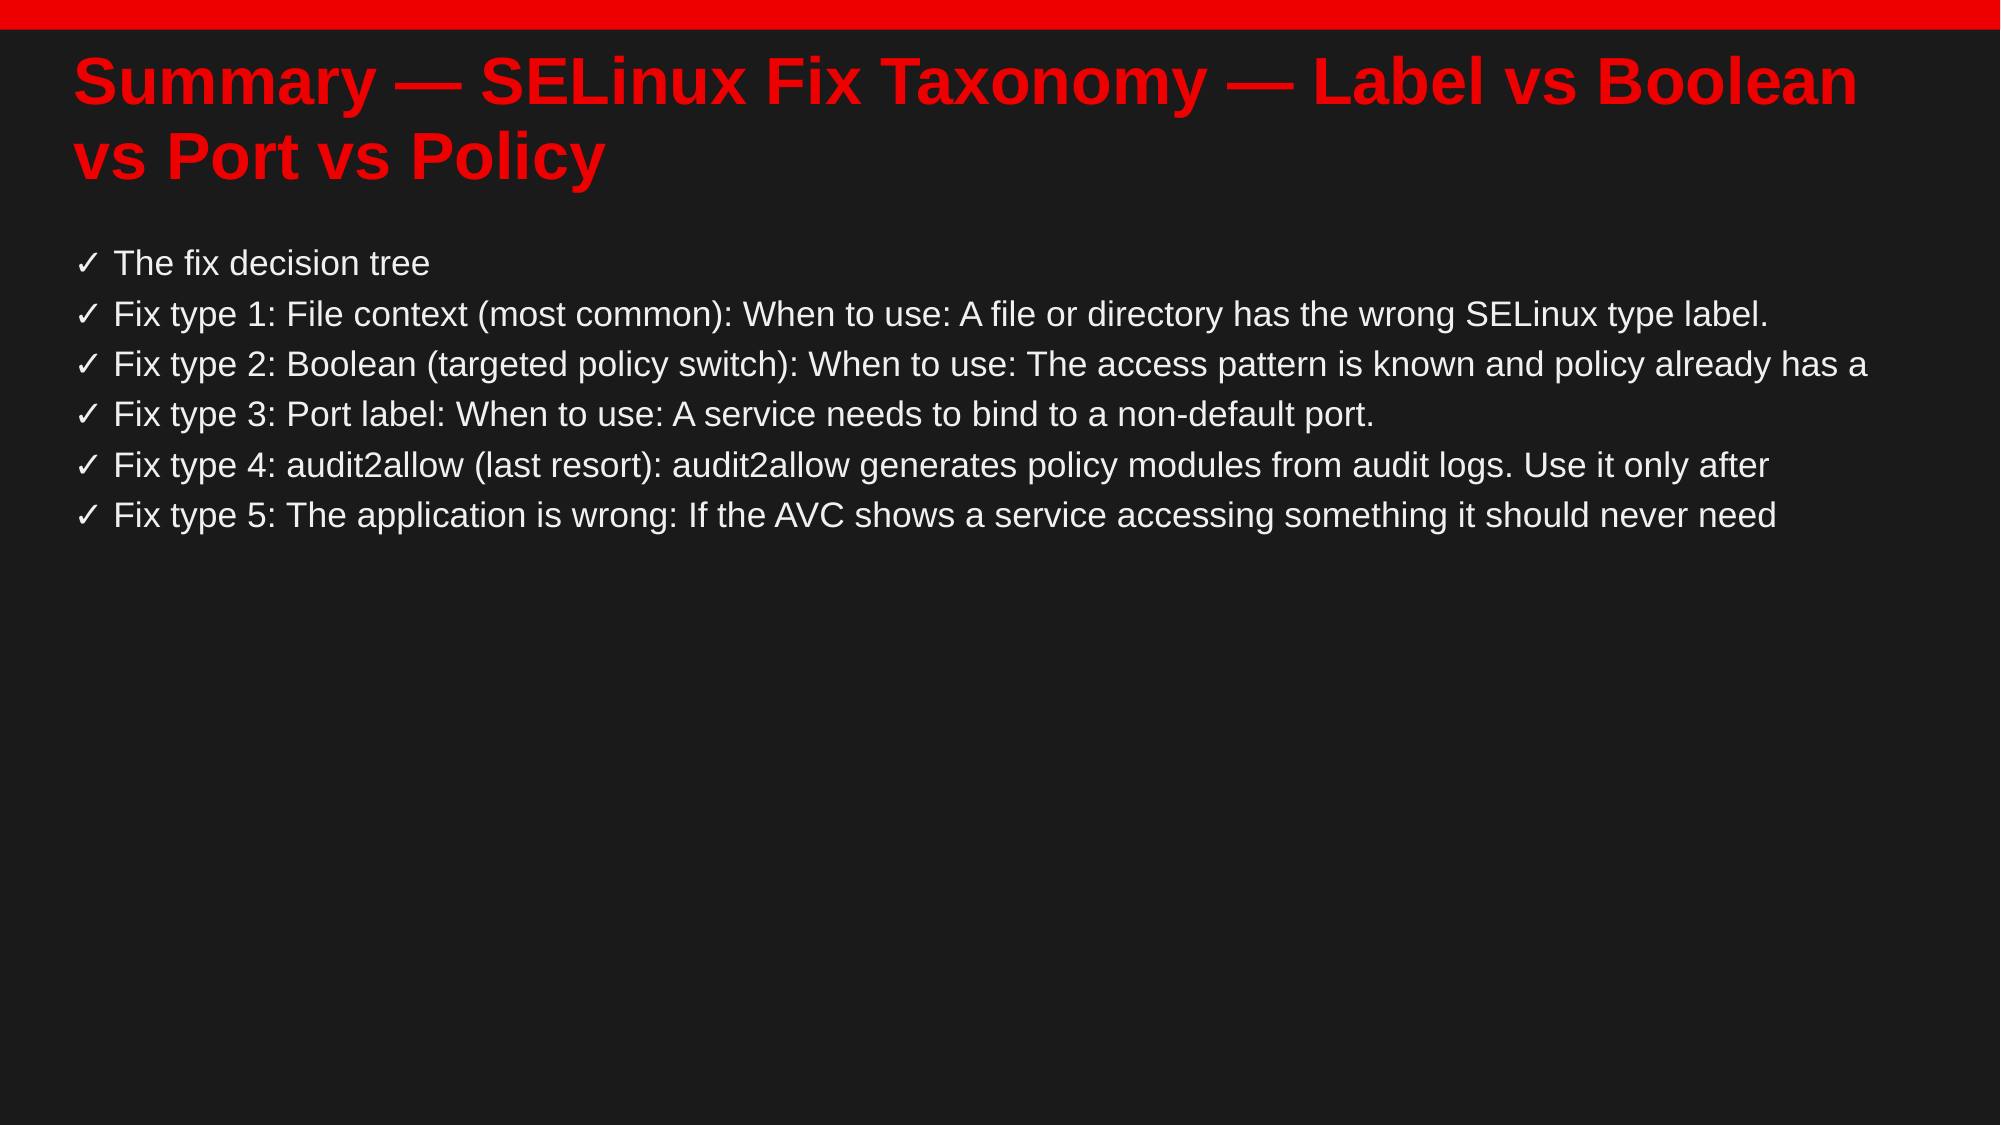

Summary — SELinux Fix Taxonomy — Label vs Boolean vs Port vs Policy
✓ The fix decision tree
✓ Fix type 1: File context (most common): When to use: A file or directory has the wrong SELinux type label.
✓ Fix type 2: Boolean (targeted policy switch): When to use: The access pattern is known and policy already has a
✓ Fix type 3: Port label: When to use: A service needs to bind to a non-default port.
✓ Fix type 4: audit2allow (last resort): audit2allow generates policy modules from audit logs. Use it only after
✓ Fix type 5: The application is wrong: If the AVC shows a service accessing something it should never need